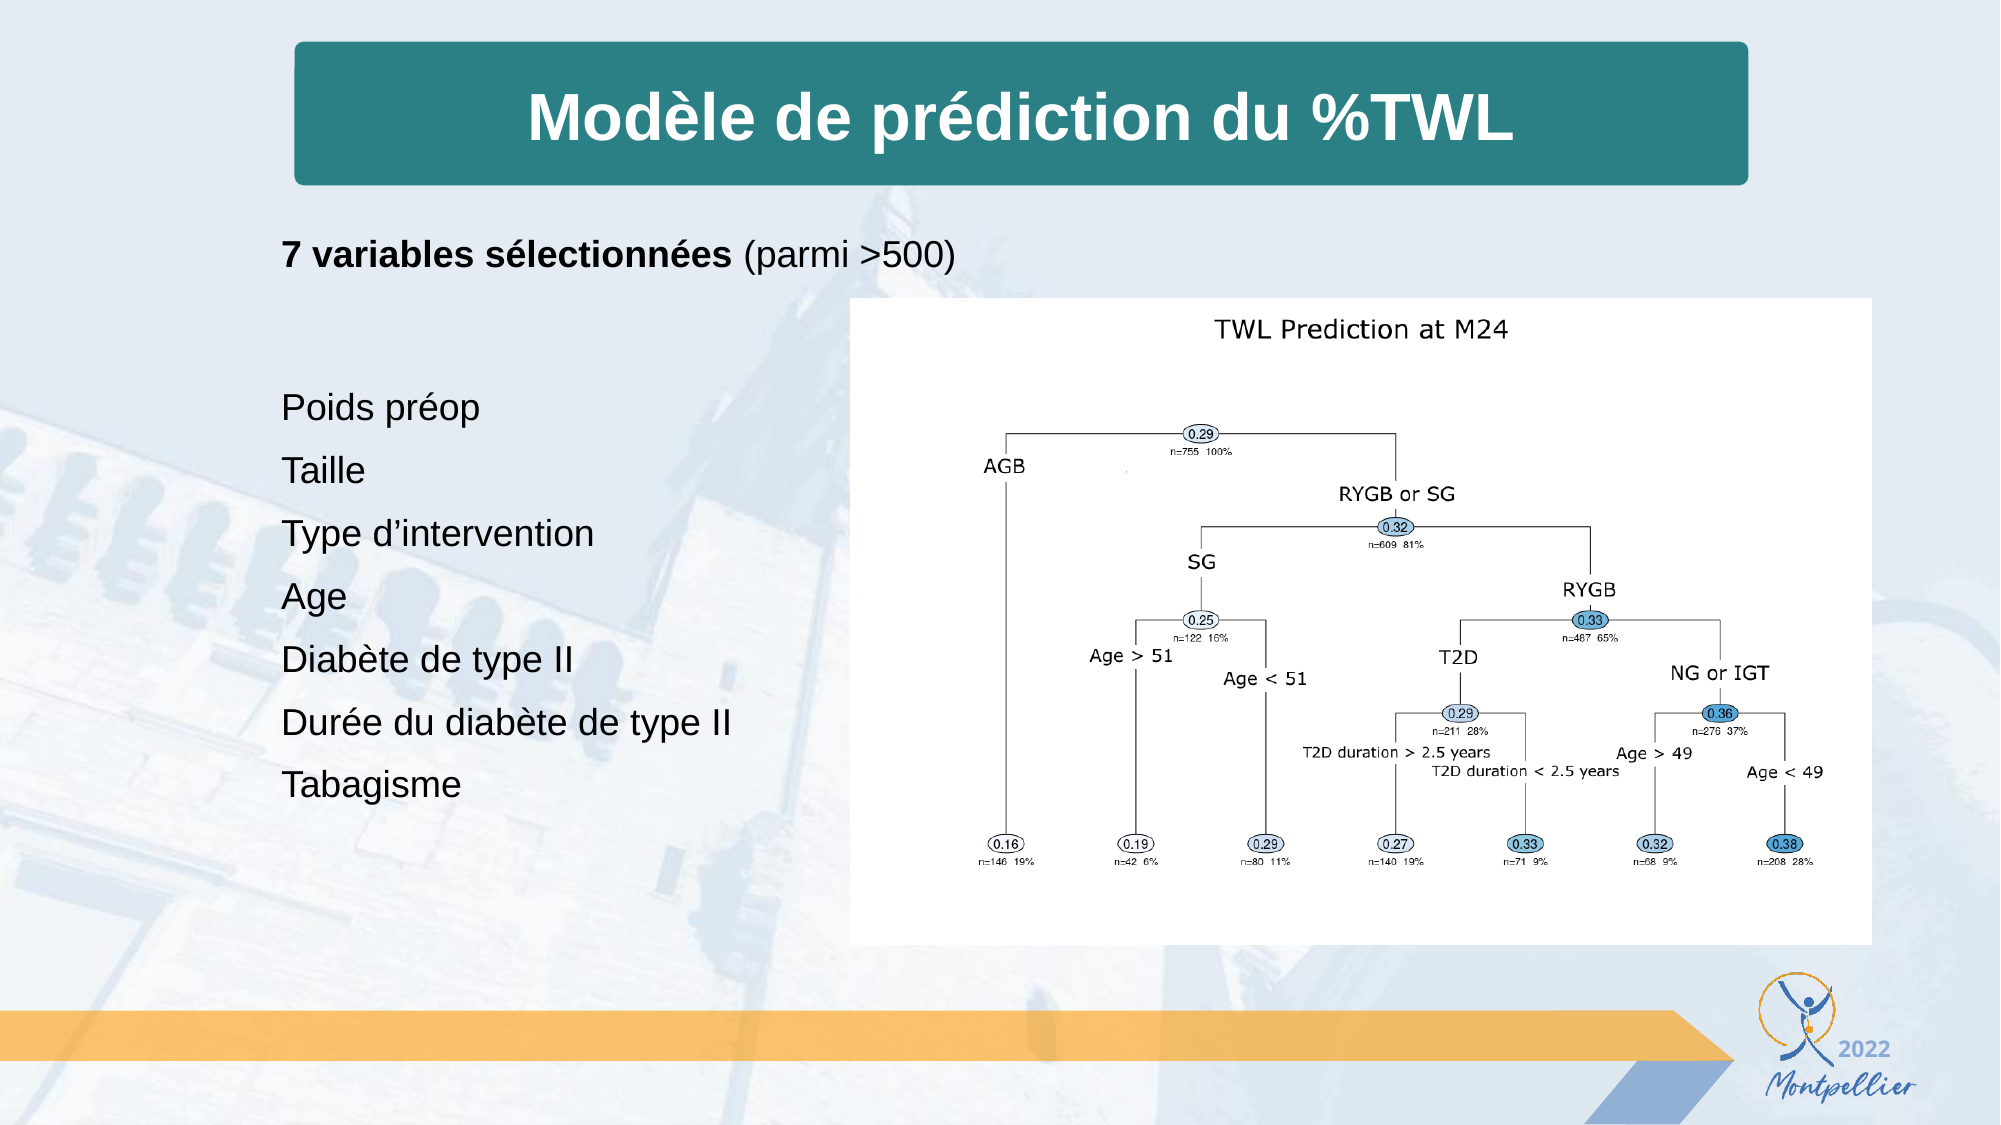

Modèle de prédiction du %TWL
7 variables sélectionnées (parmi >500)
Poids préop
Taille
Type d’intervention
Age
Diabète de type II
Durée du diabète de type II
Tabagisme